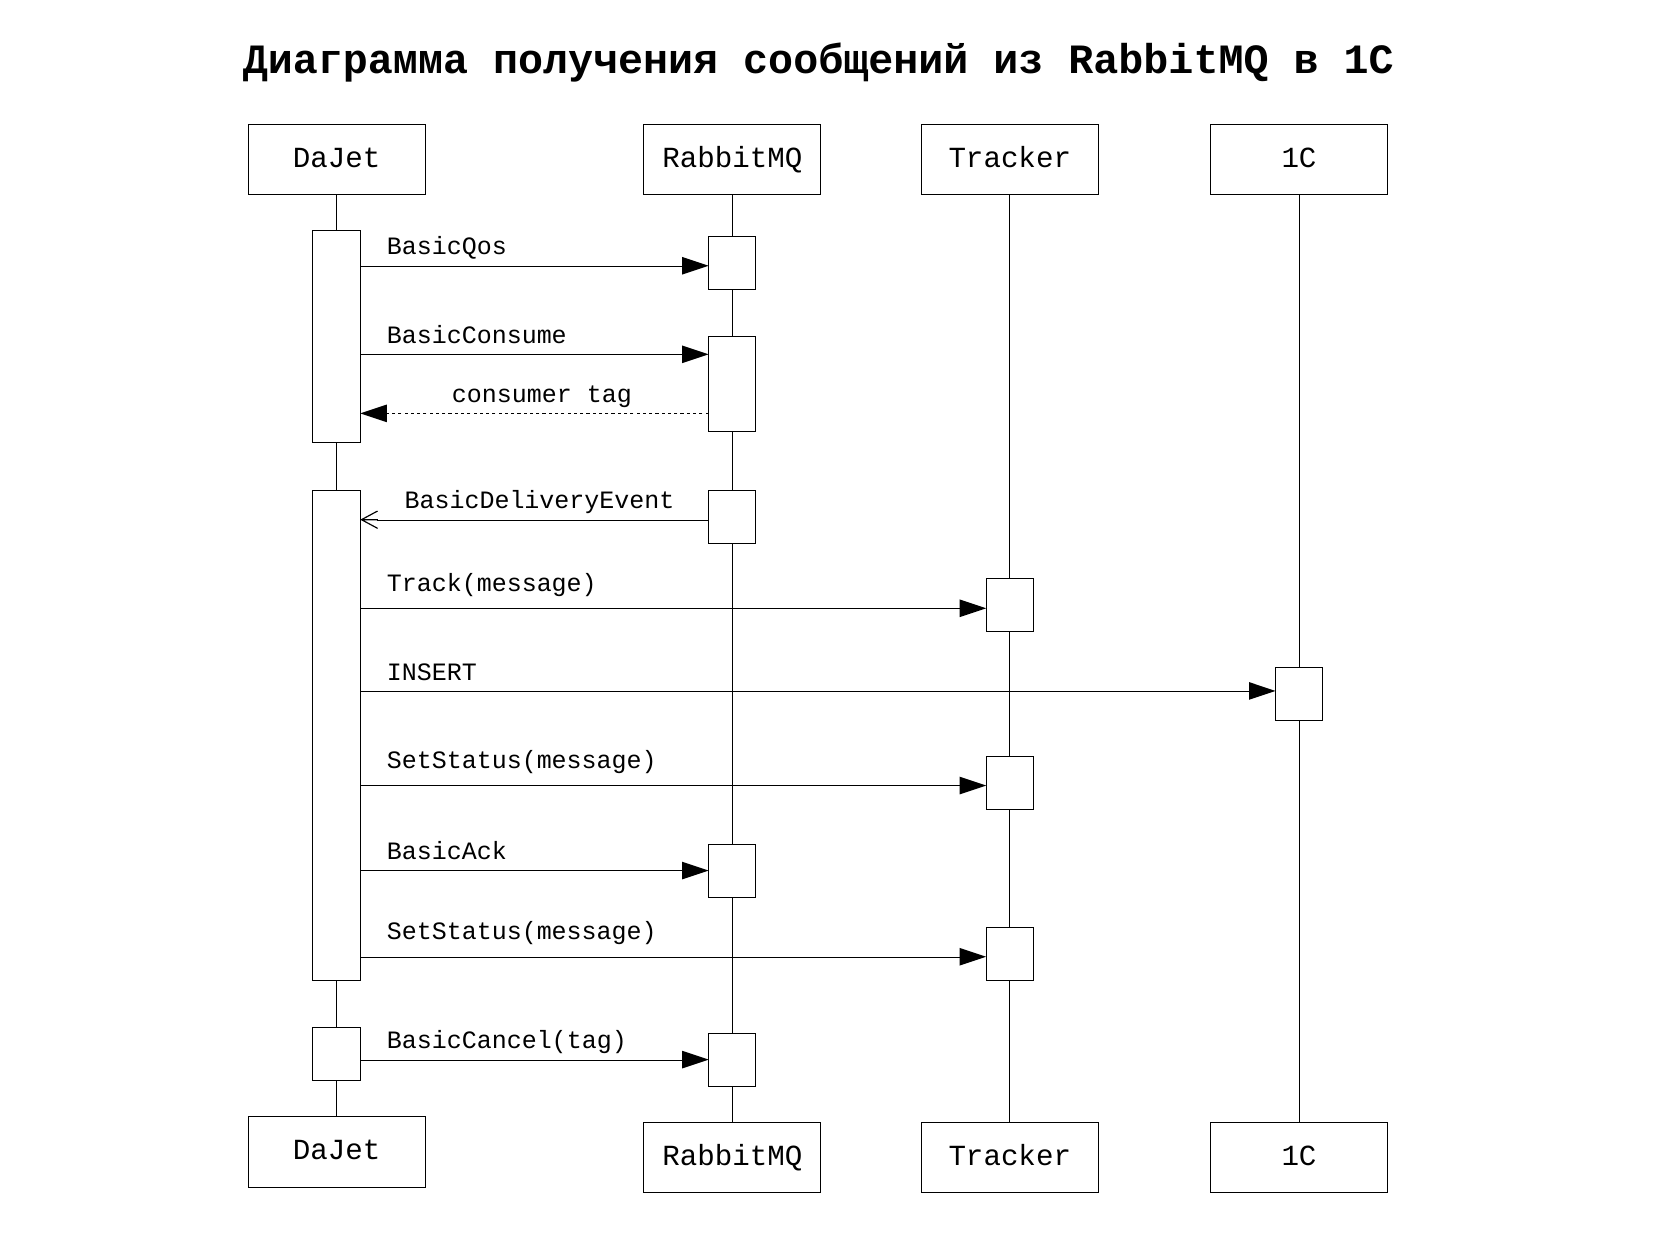

Диаграмма получения сообщений из RabbitMQ в 1С
DaJet
RabbitMQ
Tracker
1C
BasicQos
BasicConsume
consumer tag
BasicDeliveryEvent
Track(message)
INSERT
SetStatus(message)
BasicAck
SetStatus(message)
BasicCancel(tag)
DaJet
RabbitMQ
Tracker
1C